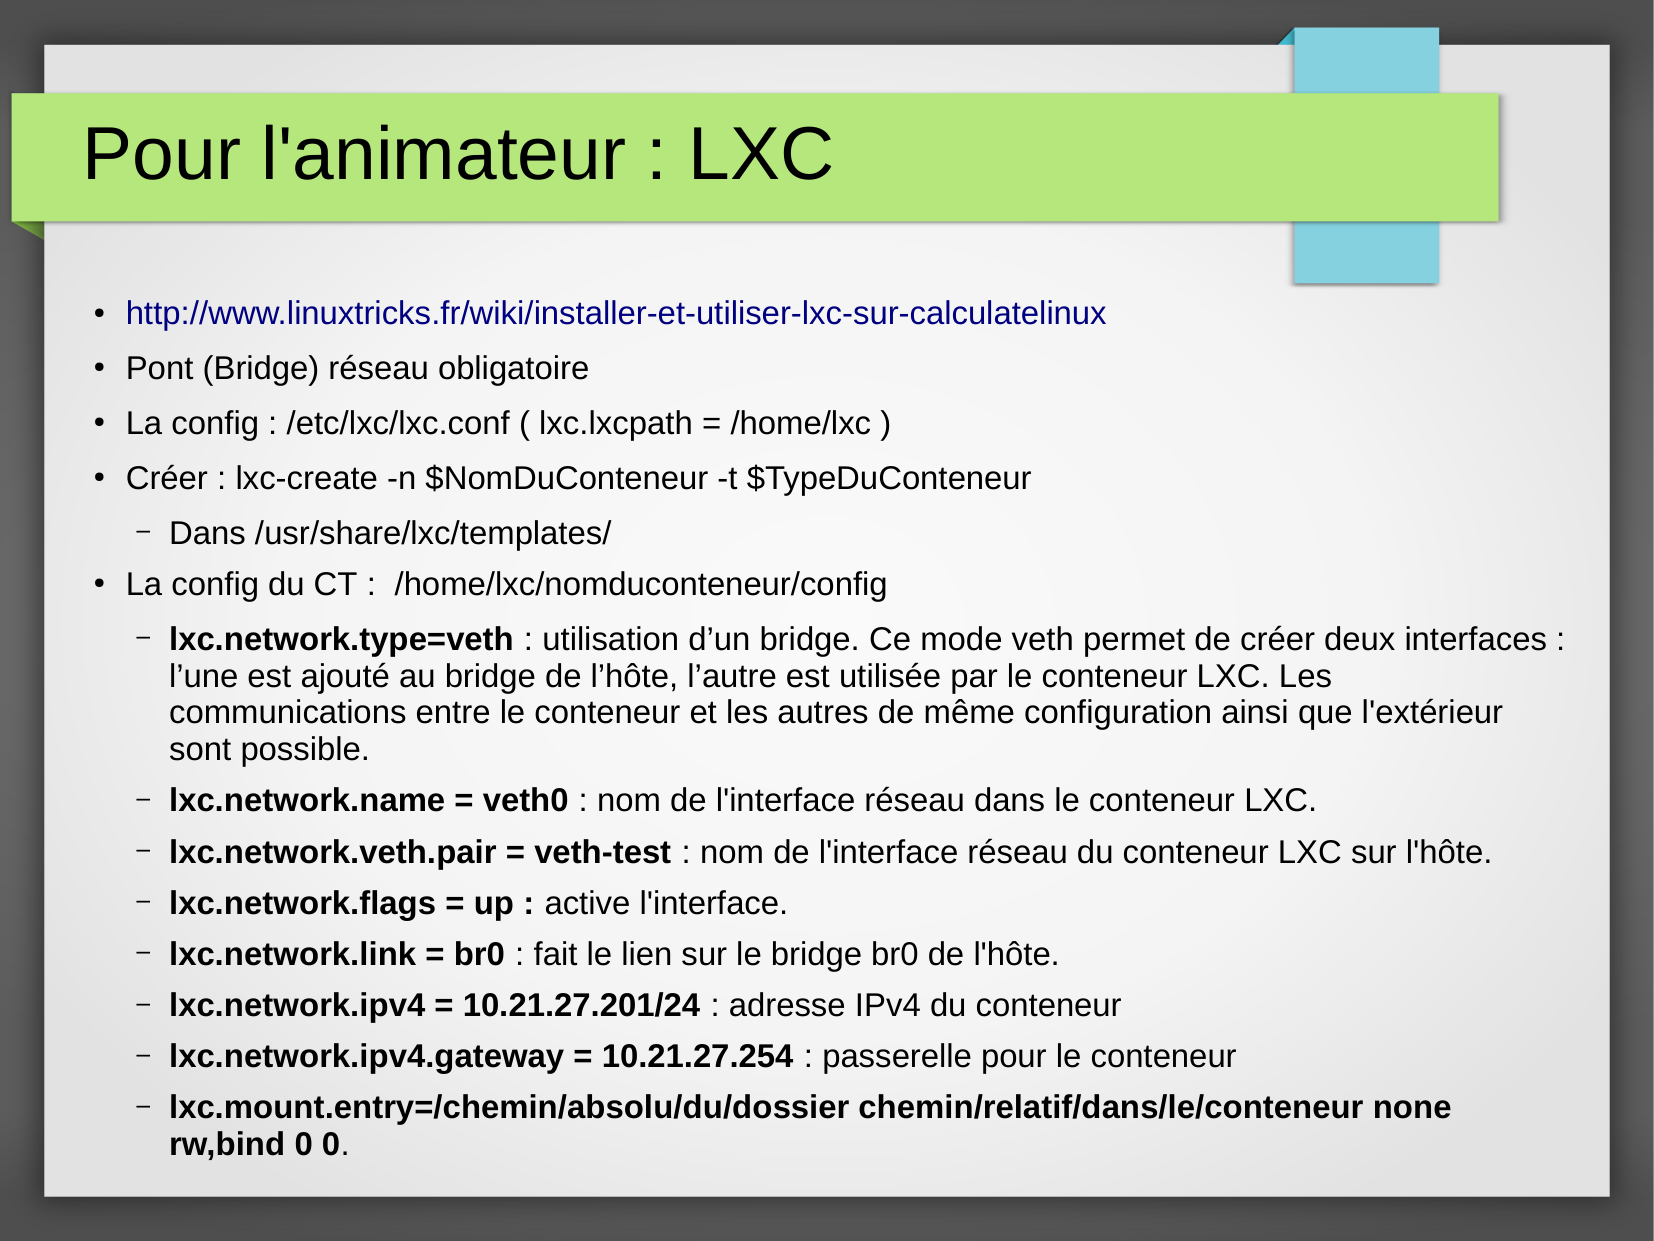

# Pour l'animateur : LXC
http://www.linuxtricks.fr/wiki/installer-et-utiliser-lxc-sur-calculatelinux
Pont (Bridge) réseau obligatoire
La config : /etc/lxc/lxc.conf ( lxc.lxcpath = /home/lxc )
Créer : lxc-create -n $NomDuConteneur -t $TypeDuConteneur
Dans /usr/share/lxc/templates/
La config du CT : /home/lxc/nomduconteneur/config
lxc.network.type=veth : utilisation d’un bridge. Ce mode veth permet de créer deux interfaces : l’une est ajouté au bridge de l’hôte, l’autre est utilisée par le conteneur LXC. Les communications entre le conteneur et les autres de même configuration ainsi que l'extérieur sont possible.
lxc.network.name = veth0 : nom de l'interface réseau dans le conteneur LXC.
lxc.network.veth.pair = veth-test : nom de l'interface réseau du conteneur LXC sur l'hôte.
lxc.network.flags = up : active l'interface.
lxc.network.link = br0 : fait le lien sur le bridge br0 de l'hôte.
lxc.network.ipv4 = 10.21.27.201/24 : adresse IPv4 du conteneur
lxc.network.ipv4.gateway = 10.21.27.254 : passerelle pour le conteneur
lxc.mount.entry=/chemin/absolu/du/dossier chemin/relatif/dans/le/conteneur none rw,bind 0 0.